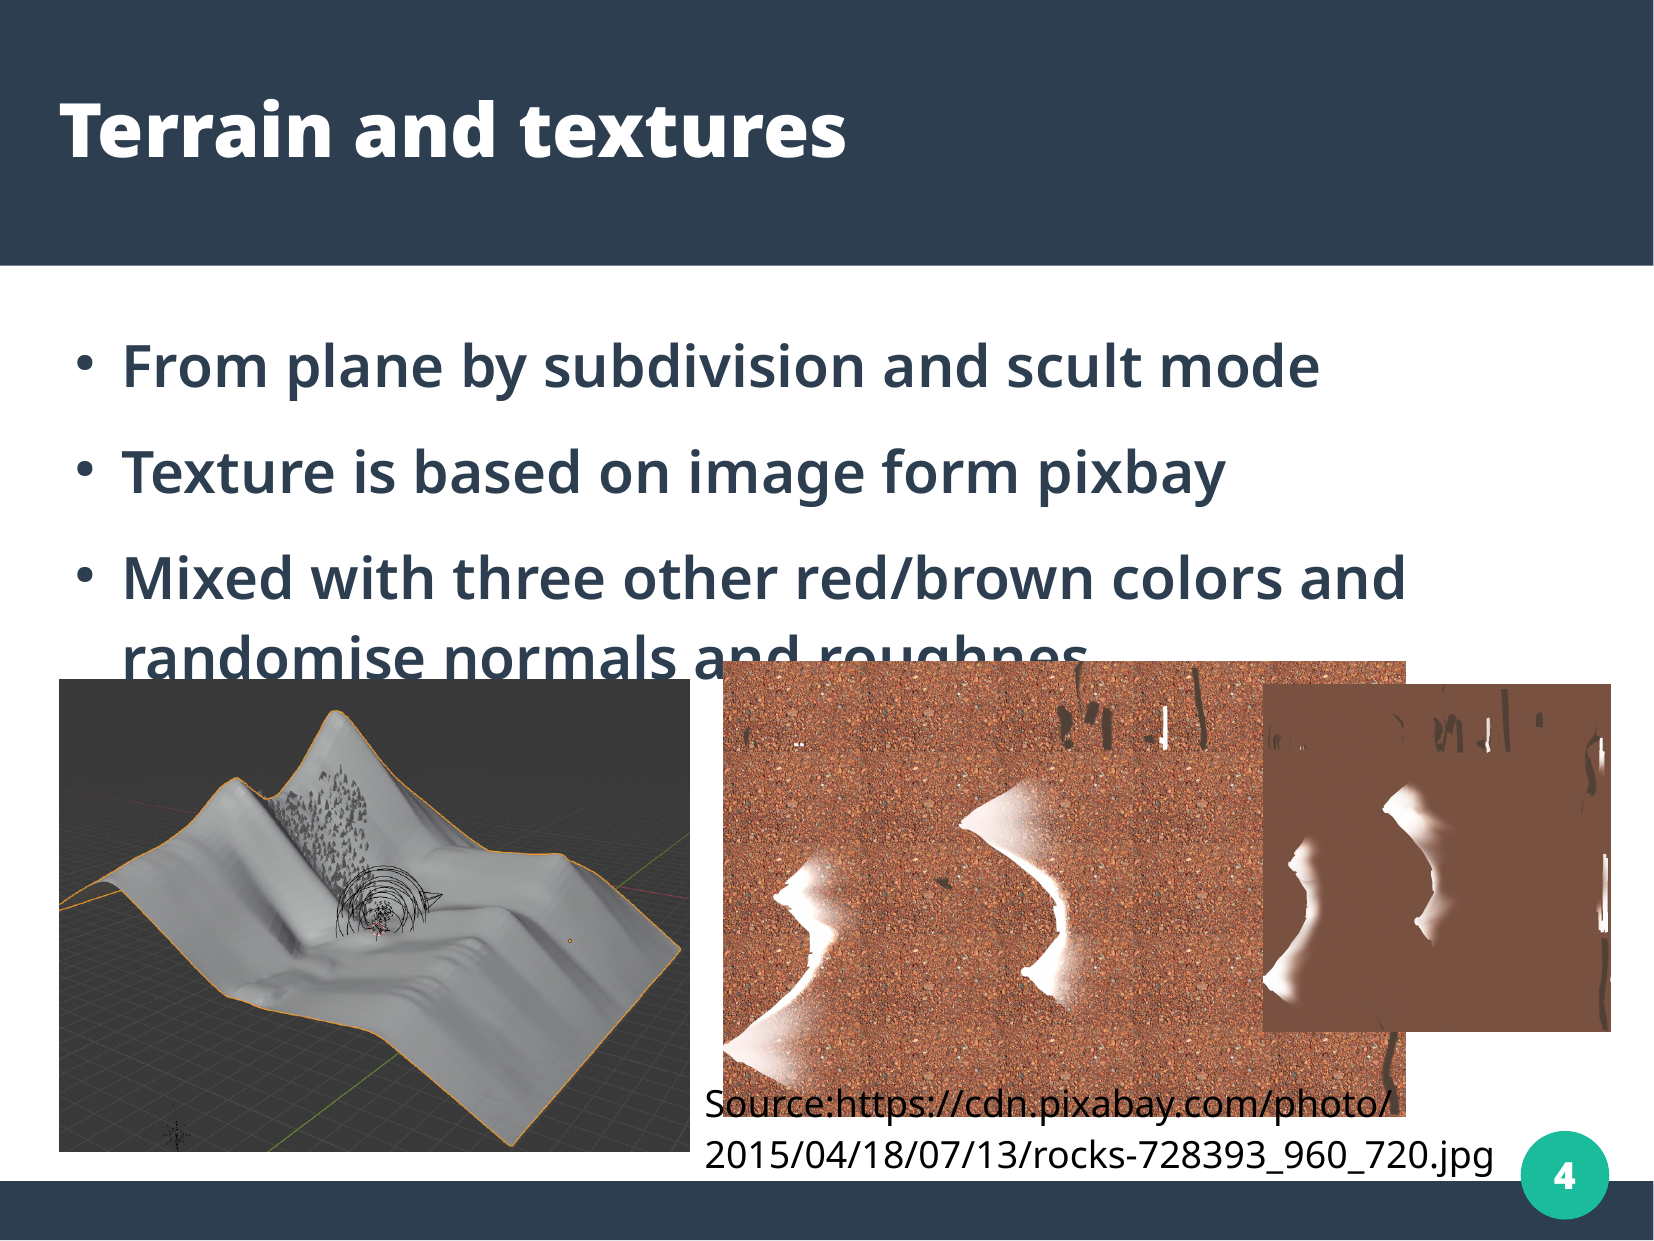

# Terrain and textures
From plane by subdivision and scult mode
Texture is based on image form pixbay
Mixed with three other red/brown colors and randomise normals and roughnes
Source:https://cdn.pixabay.com/photo/2015/04/18/07/13/rocks-728393_960_720.jpg
4